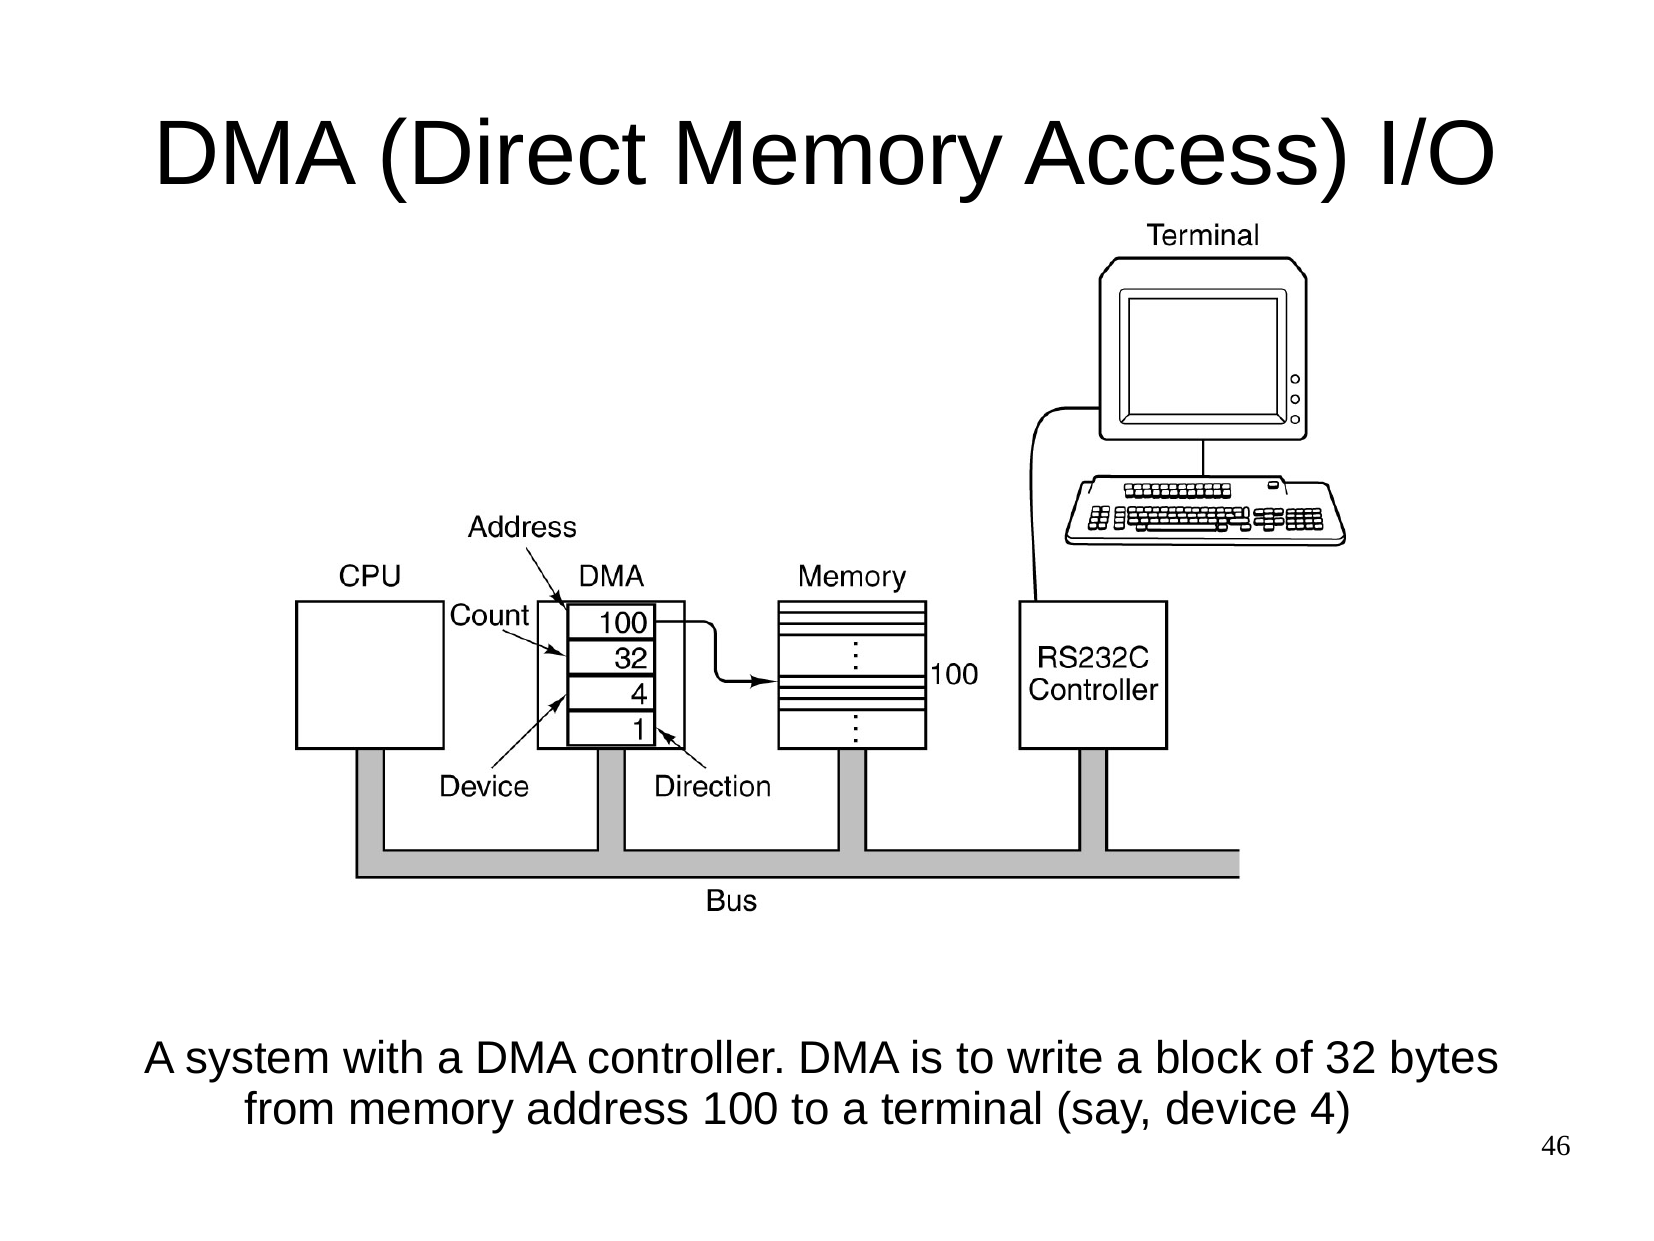

DMA (Direct Memory Access) I/O
# A system with a DMA controller. DMA is to write a block of 32 bytes from memory address 100 to a terminal (say, device 4)
46